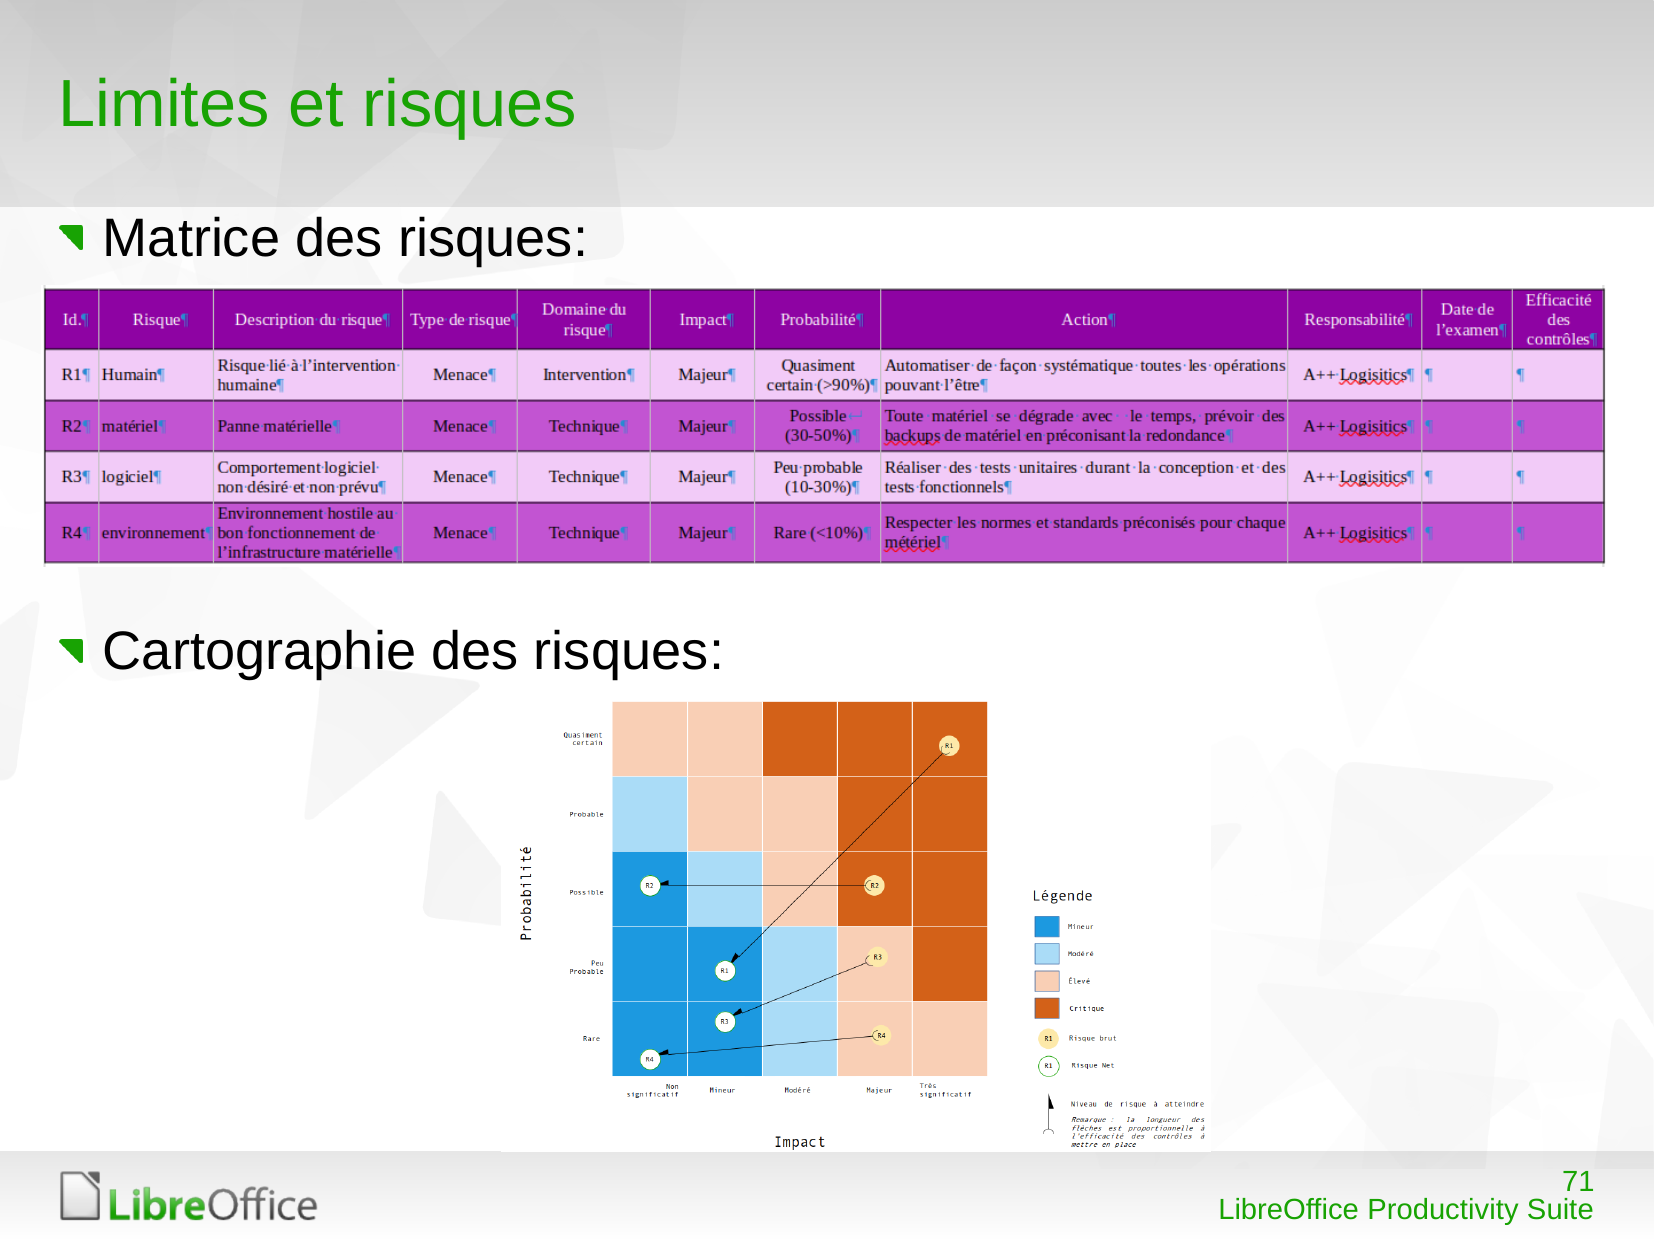

# Limites et risques
Matrice des risques:
Cartographie des risques:
71
LibreOffice Productivity Suite